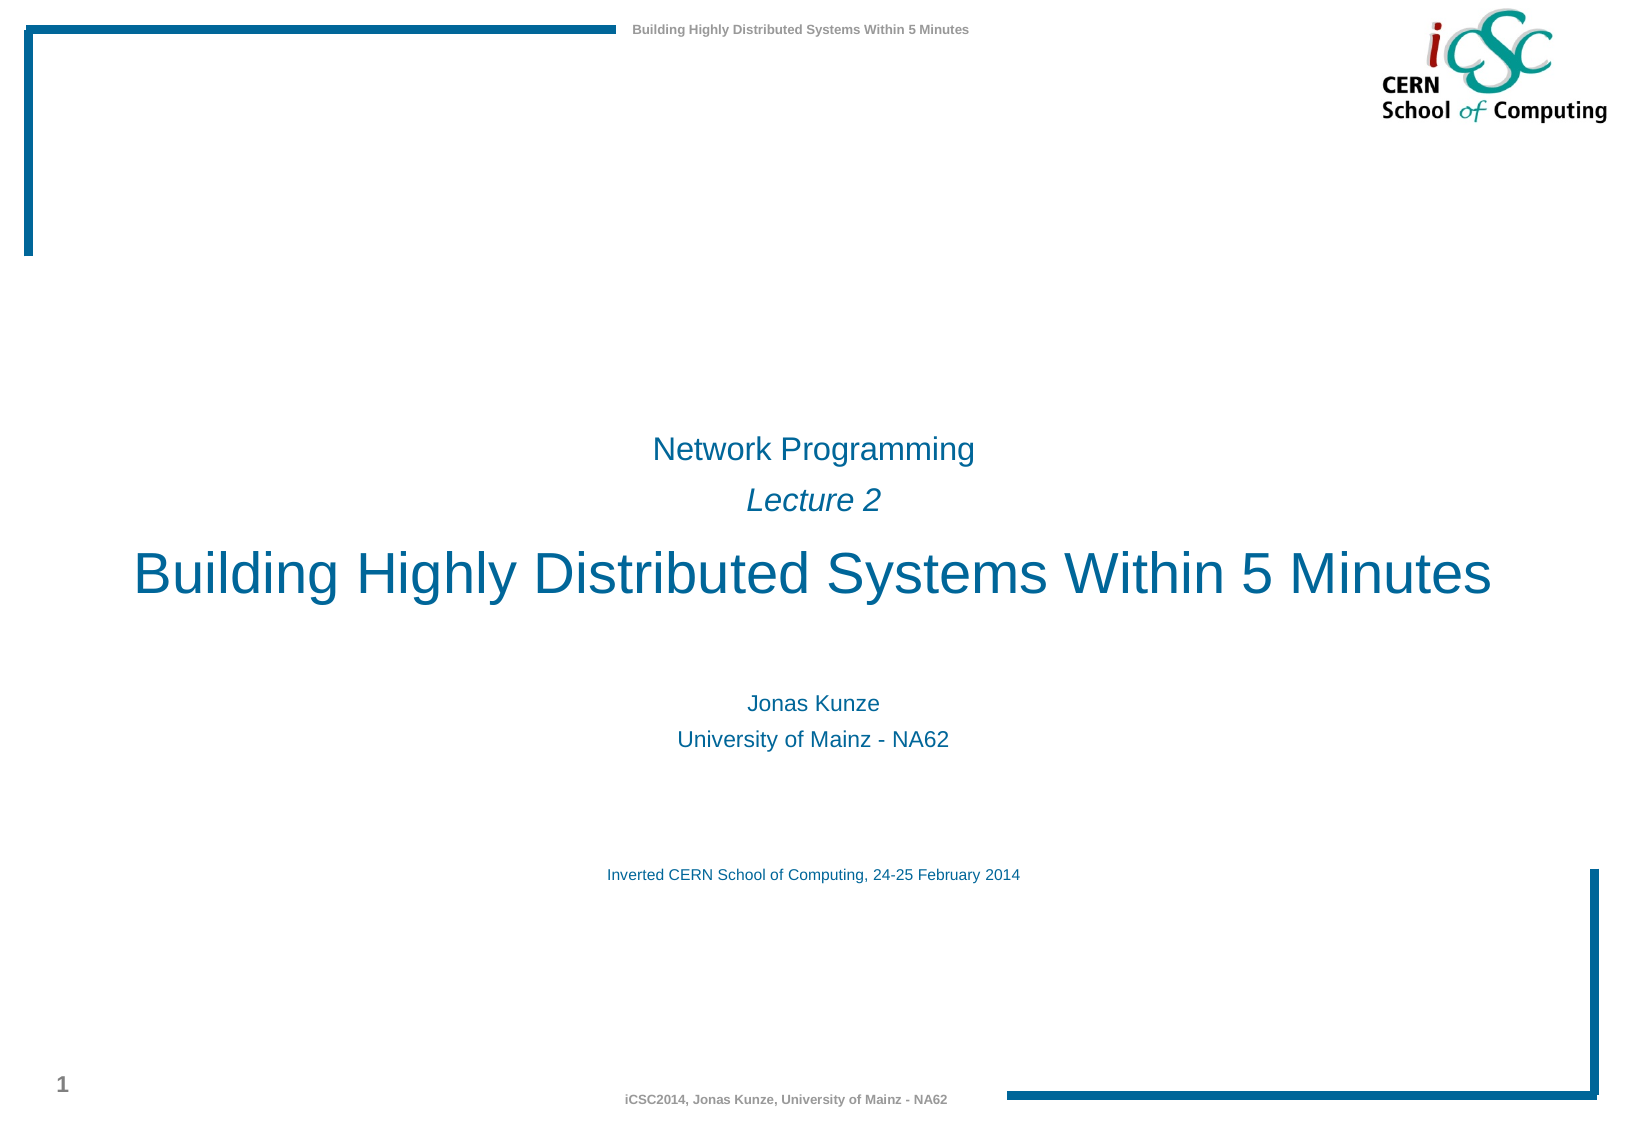

Network Programming
Lecture 2
Building Highly Distributed Systems Within 5 Minutes
Jonas Kunze
University of Mainz - NA62
Inverted CERN School of Computing, 24-25 February 2014